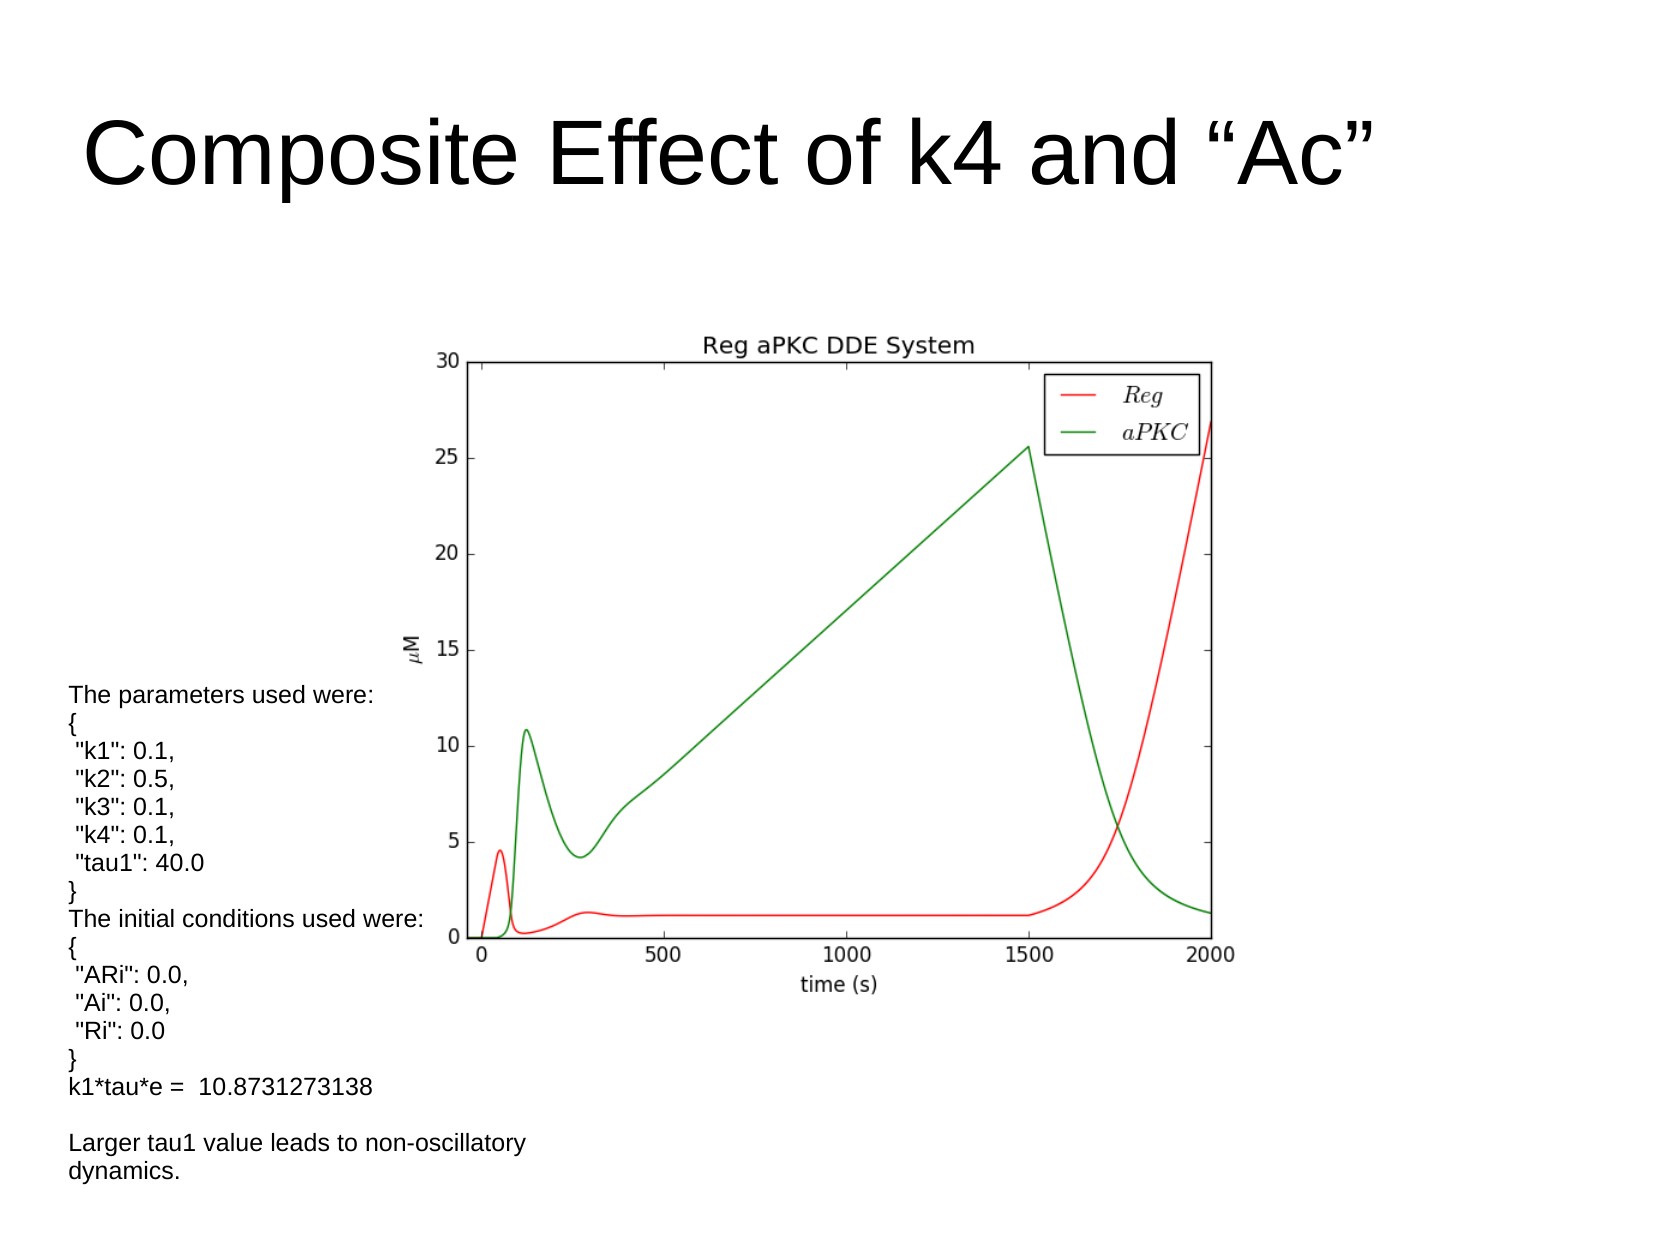

# Composite Effect of k4 and “Ac”
The parameters used were:
{
 "k1": 0.1,
 "k2": 0.5,
 "k3": 0.1,
 "k4": 0.1,
 "tau1": 40.0
}
The initial conditions used were:
{
 "ARi": 0.0,
 "Ai": 0.0,
 "Ri": 0.0
}
k1*tau*e = 10.8731273138
Larger tau1 value leads to non-oscillatory dynamics.